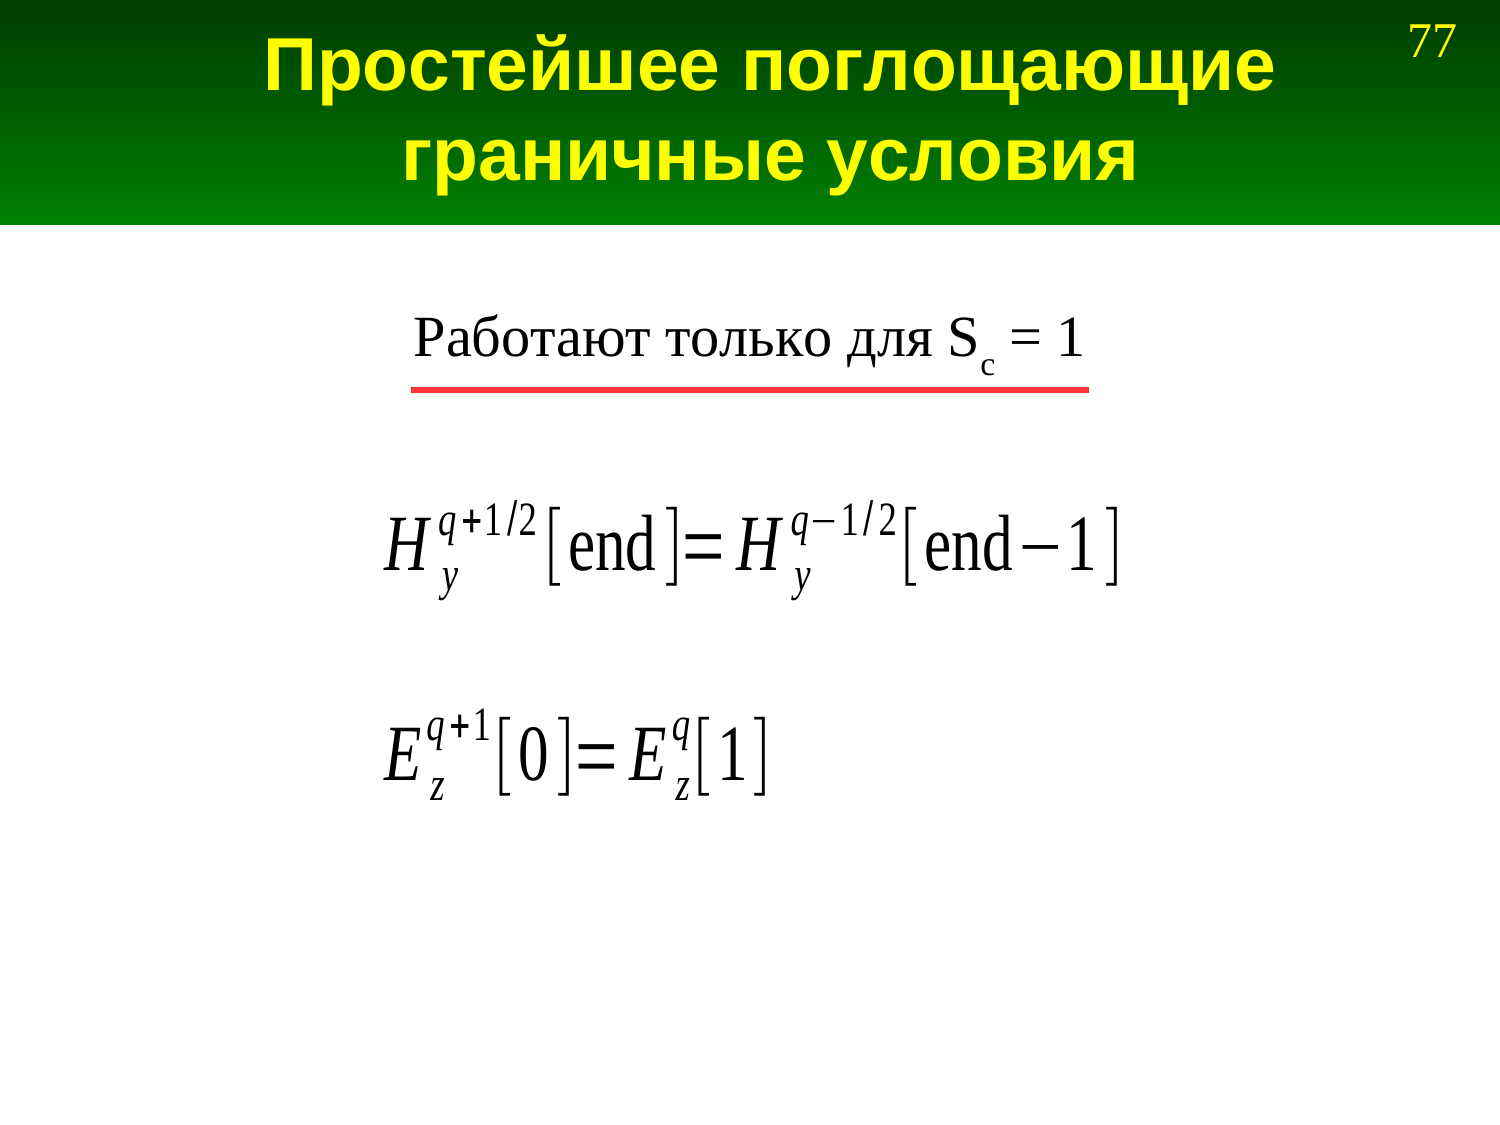

# Простейшее поглощающие граничные условия
Работают только для Sc = 1